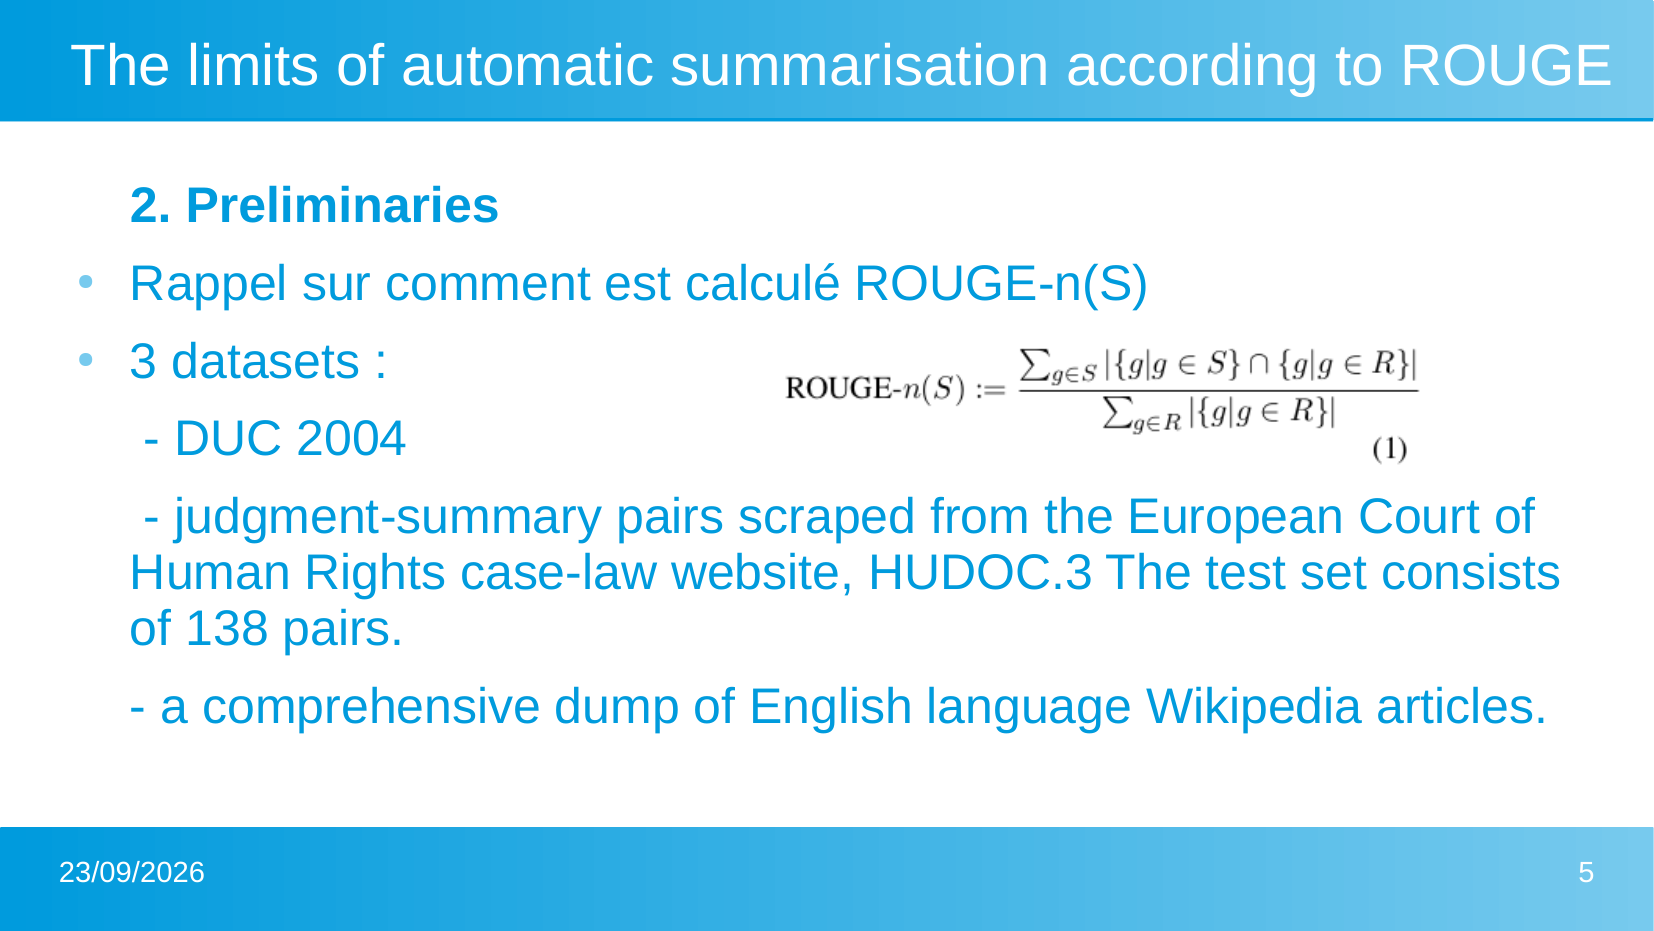

# The limits of automatic summarisation according to ROUGE
2. Preliminaries
Rappel sur comment est calculé ROUGE-n(S)
3 datasets :
 - DUC 2004
 - judgment-summary pairs scraped from the European Court of Human Rights case-law website, HUDOC.3 The test set consists of 138 pairs.
- a comprehensive dump of English language Wikipedia articles.
5